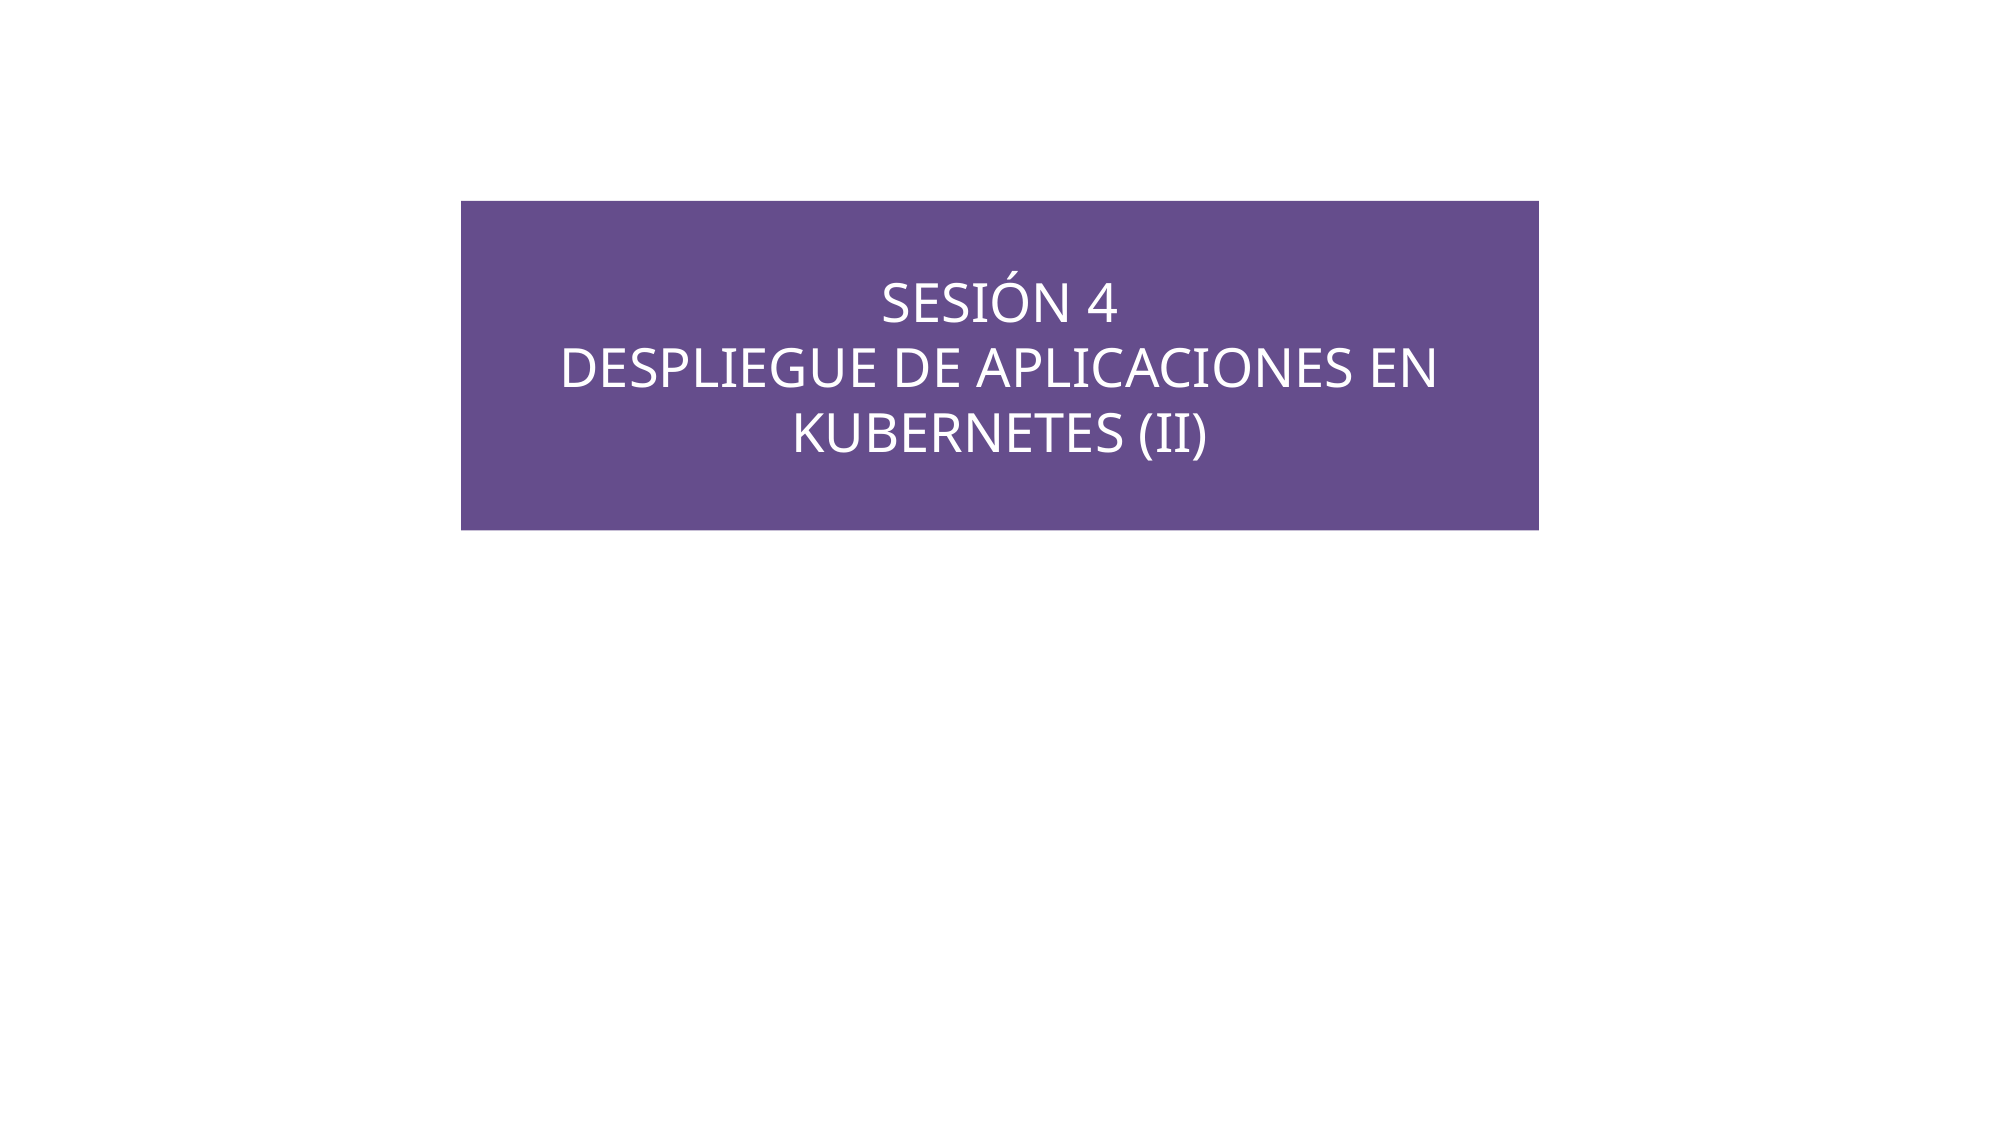

SESIÓN 4
DESPLIEGUE DE APLICACIONES EN KUBERNETES (II)